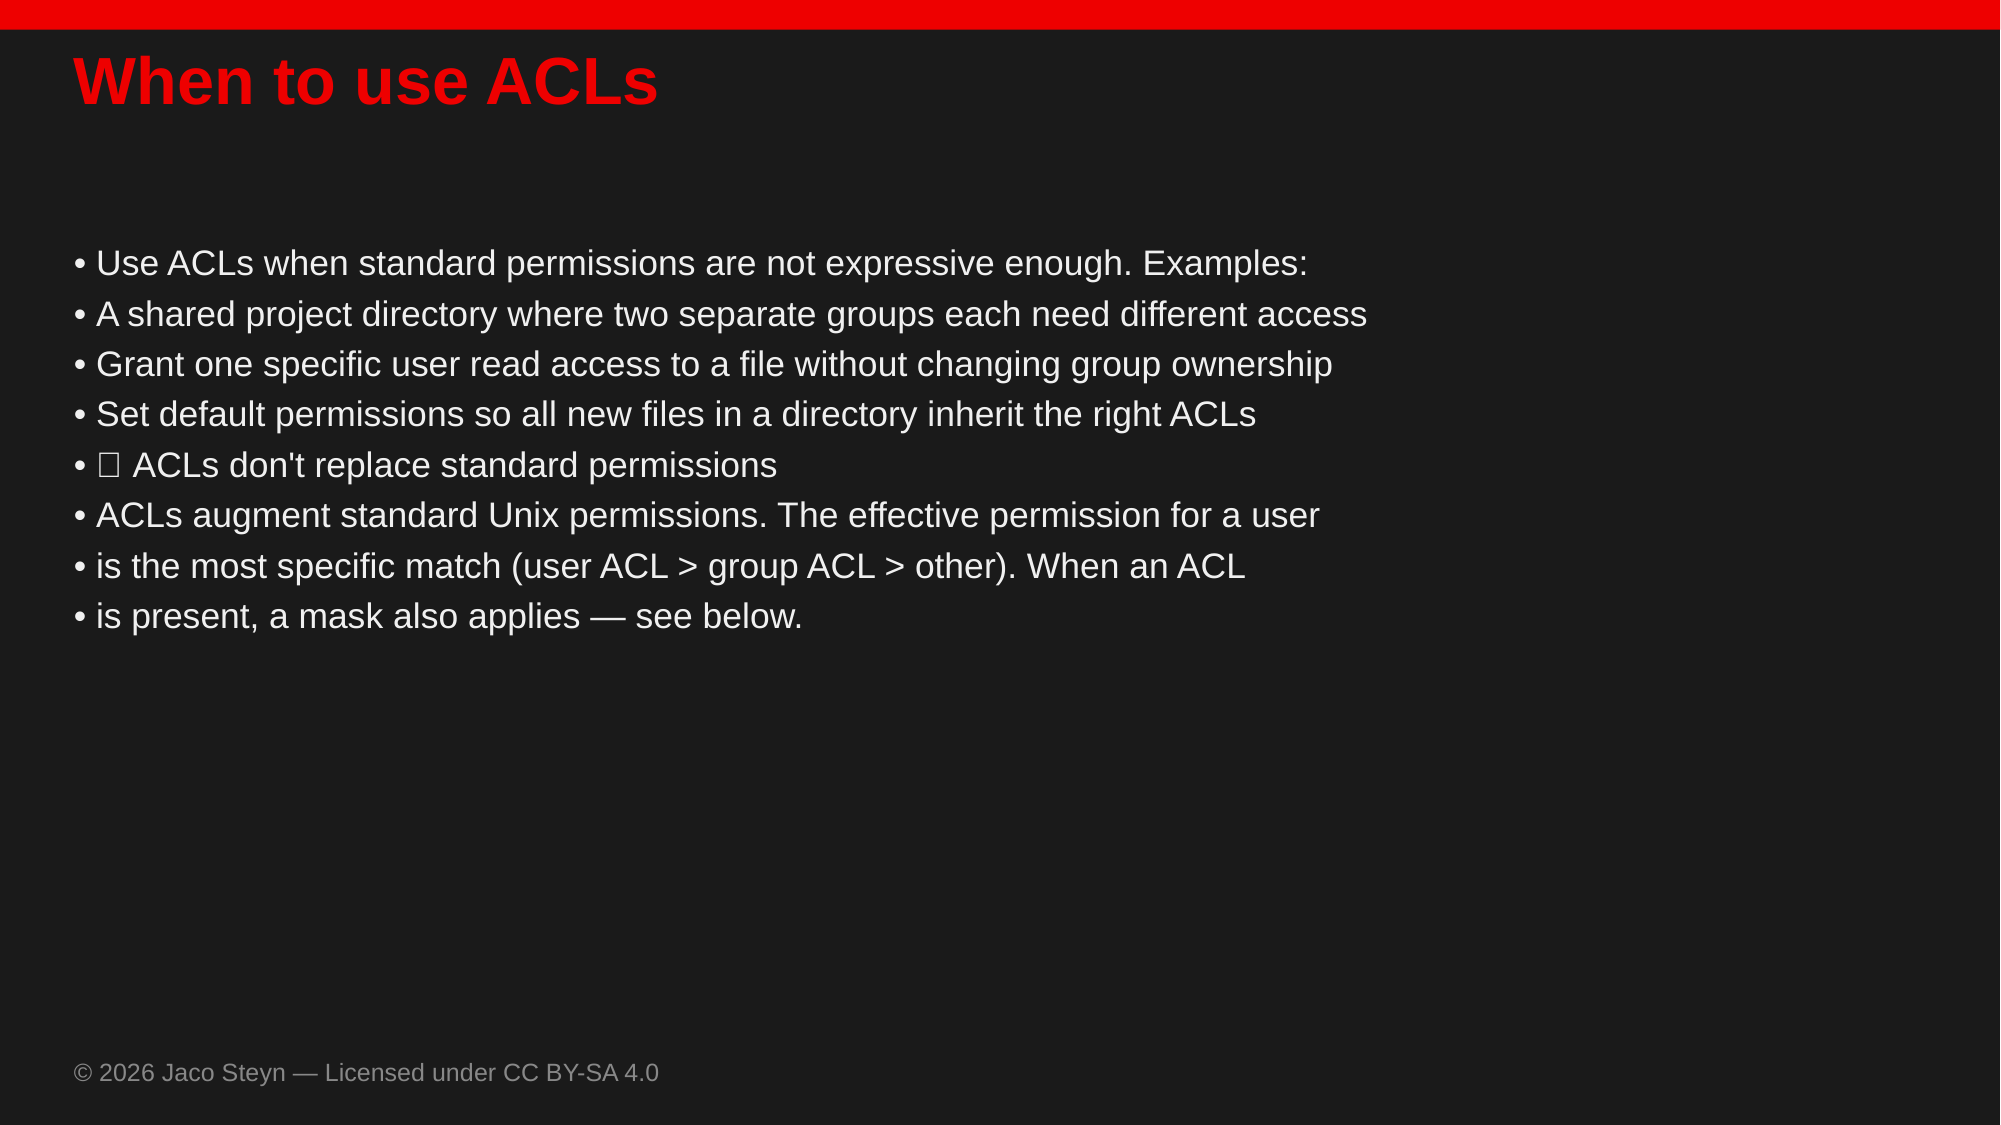

When to use ACLs
• Use ACLs when standard permissions are not expressive enough. Examples:
• A shared project directory where two separate groups each need different access
• Grant one specific user read access to a file without changing group ownership
• Set default permissions so all new files in a directory inherit the right ACLs
• 💡 ACLs don't replace standard permissions
• ACLs augment standard Unix permissions. The effective permission for a user
• is the most specific match (user ACL > group ACL > other). When an ACL
• is present, a mask also applies — see below.
© 2026 Jaco Steyn — Licensed under CC BY-SA 4.0